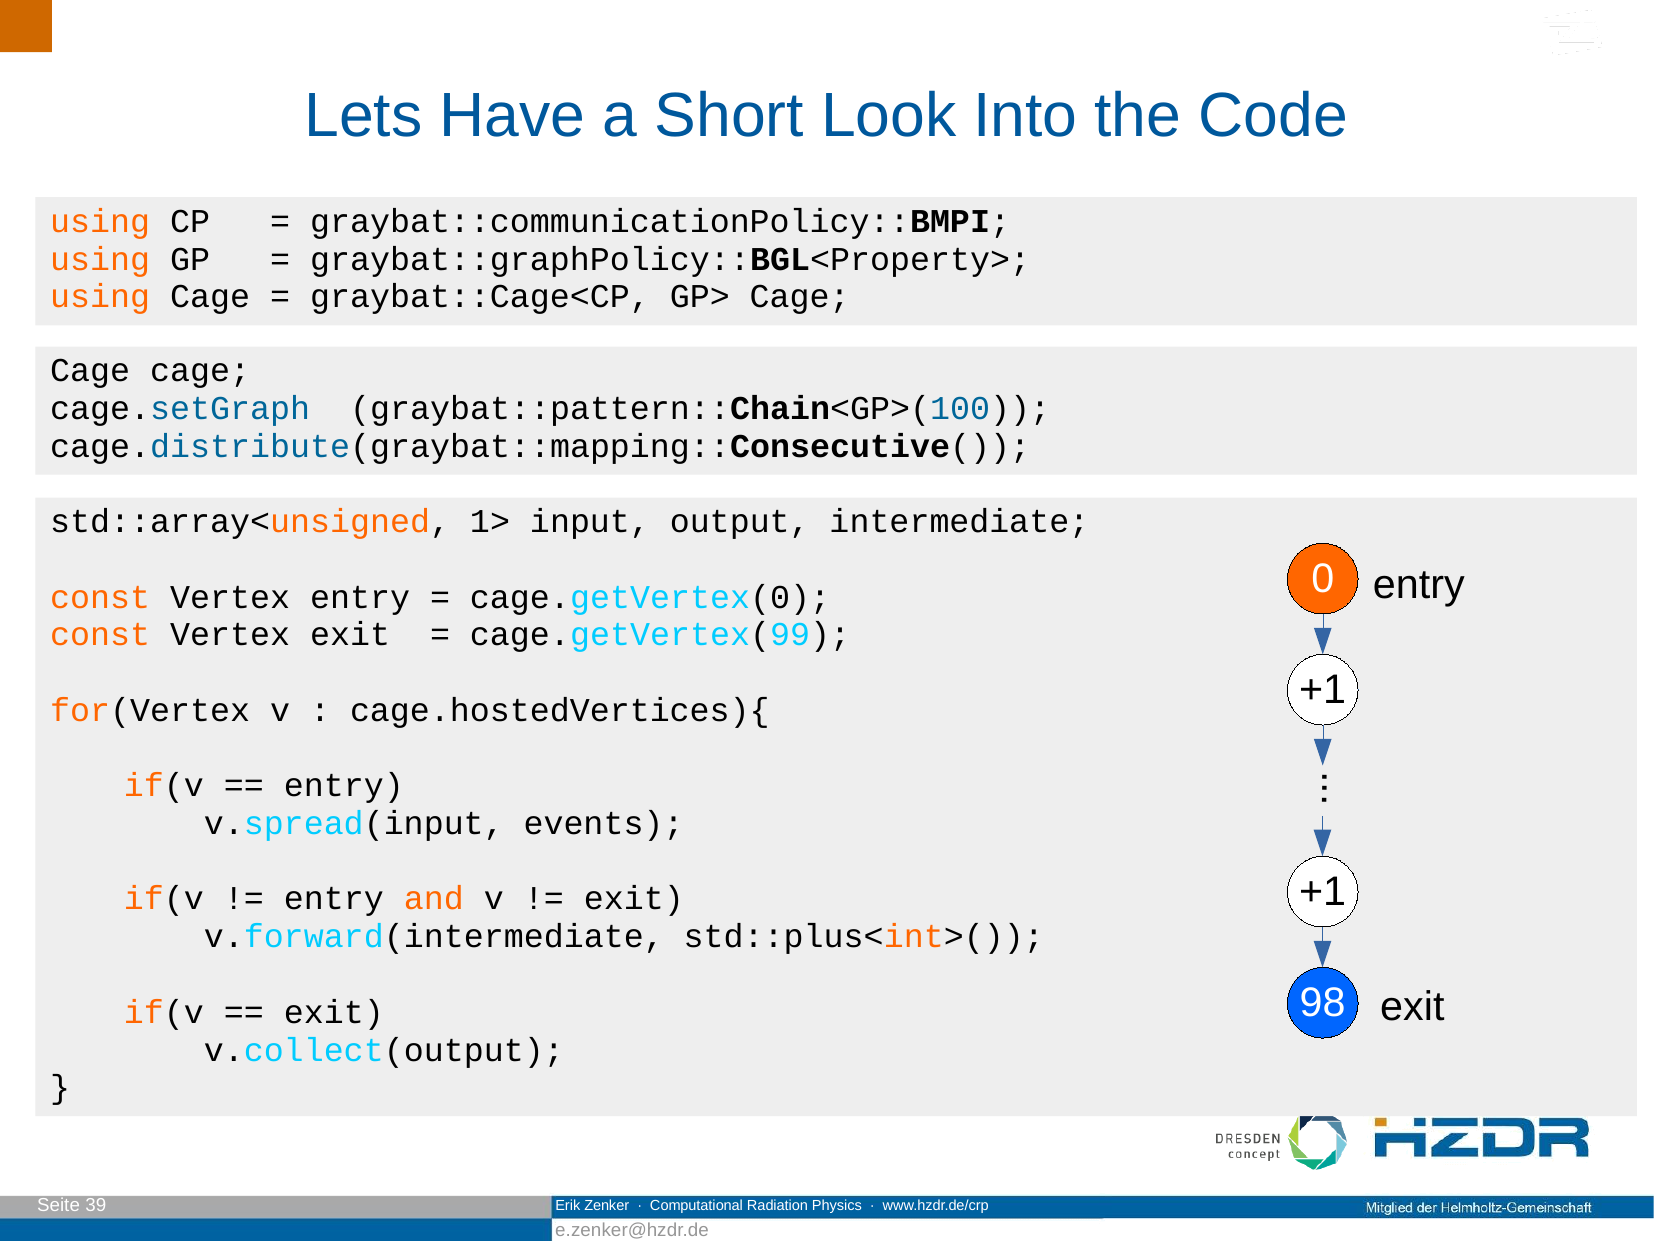

# Lets Have a Short Look Into the Code
using CP = graybat::communicationPolicy::BMPI;
using GP = graybat::graphPolicy::BGL<Property>;
using Cage = graybat::Cage<CP, GP> Cage;
Cage cage;
cage.setGraph (graybat::pattern::Chain<GP>(100));
cage.distribute(graybat::mapping::Consecutive());
std::array<unsigned, 1> input, output, intermediate;
const Vertex entry = cage.getVertex(0);
const Vertex exit = cage.getVertex(99);
for(Vertex v : cage.hostedVertices){
	if(v == entry)
	 v.spread(input, events);
	if(v != entry and v != exit)
	 v.forward(intermediate, std::plus<int>());
	if(v == exit)
	 v.collect(output);
}
0
entry
+1
...
+1
98
exit